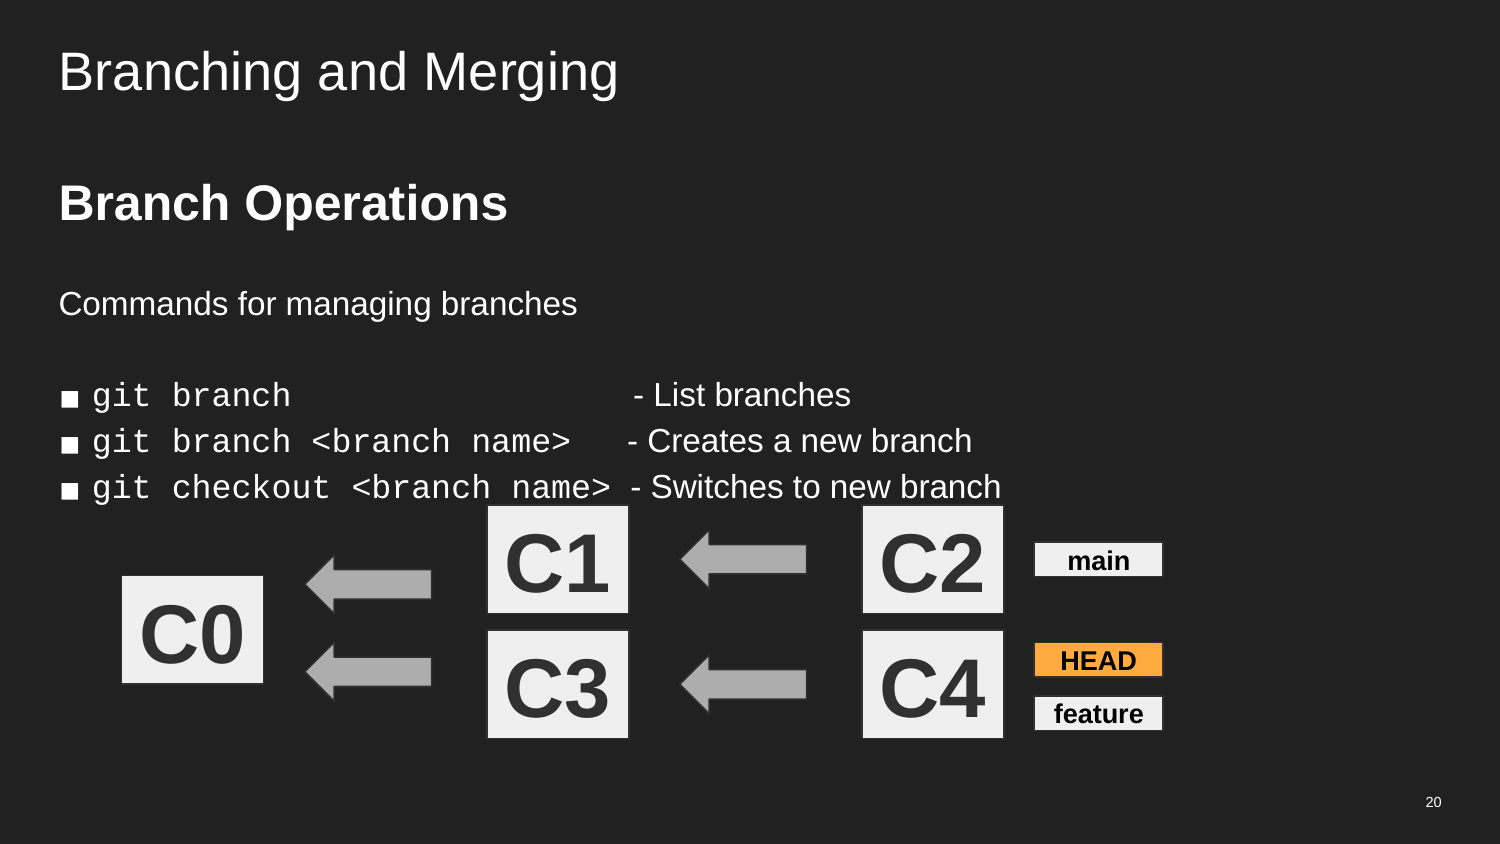

Branching and Merging
# Branch Operations
Commands for managing branches
git branch - List branches
git branch <branch name> - Creates a new branch
git checkout <branch name> - Switches to new branch
C1
C2
main
C0
C3
C4
HEAD
feature